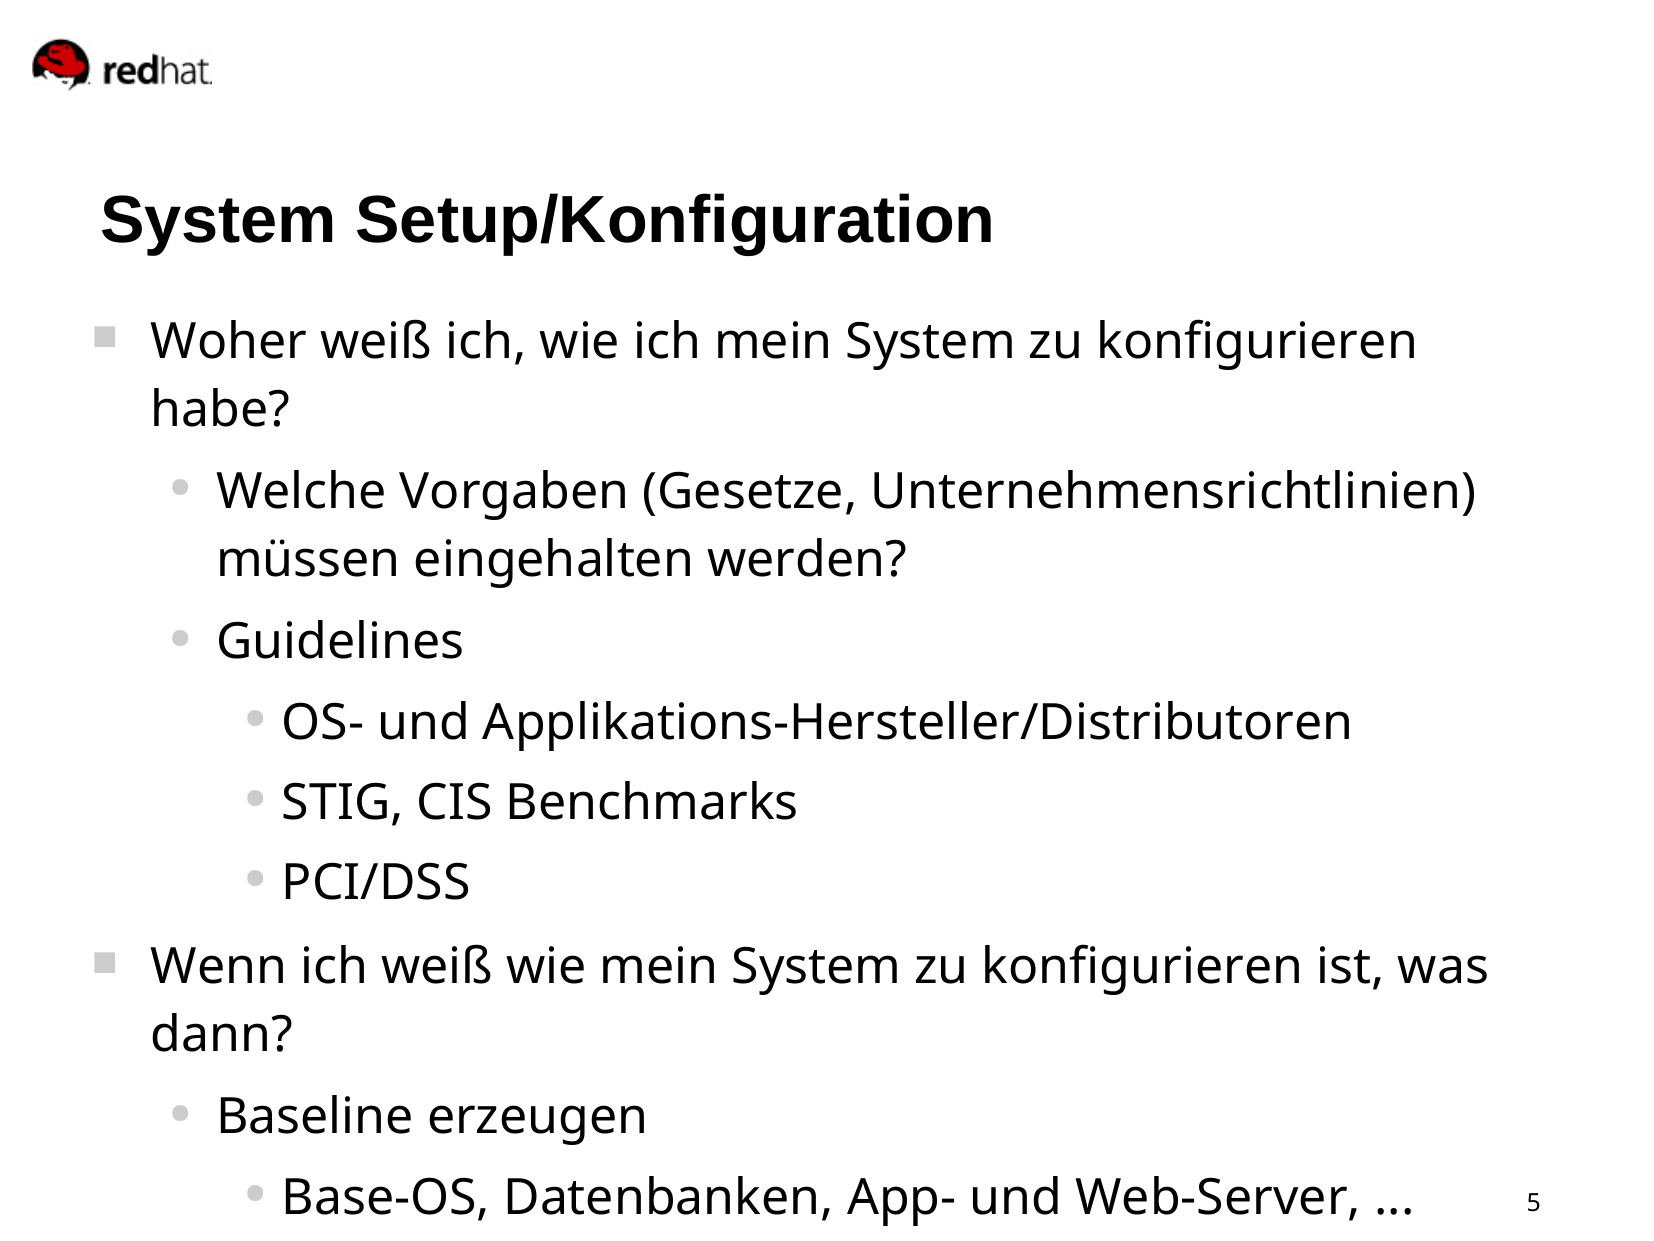

# System Setup/Konfiguration
Woher weiß ich, wie ich mein System zu konfigurieren habe?
Welche Vorgaben (Gesetze, Unternehmensrichtlinien) müssen eingehalten werden?
Guidelines
OS- und Applikations-Hersteller/Distributoren
STIG, CIS Benchmarks
PCI/DSS
Wenn ich weiß wie mein System zu konfigurieren ist, was dann?
Baseline erzeugen
Base-OS, Datenbanken, App- und Web-Server, ...